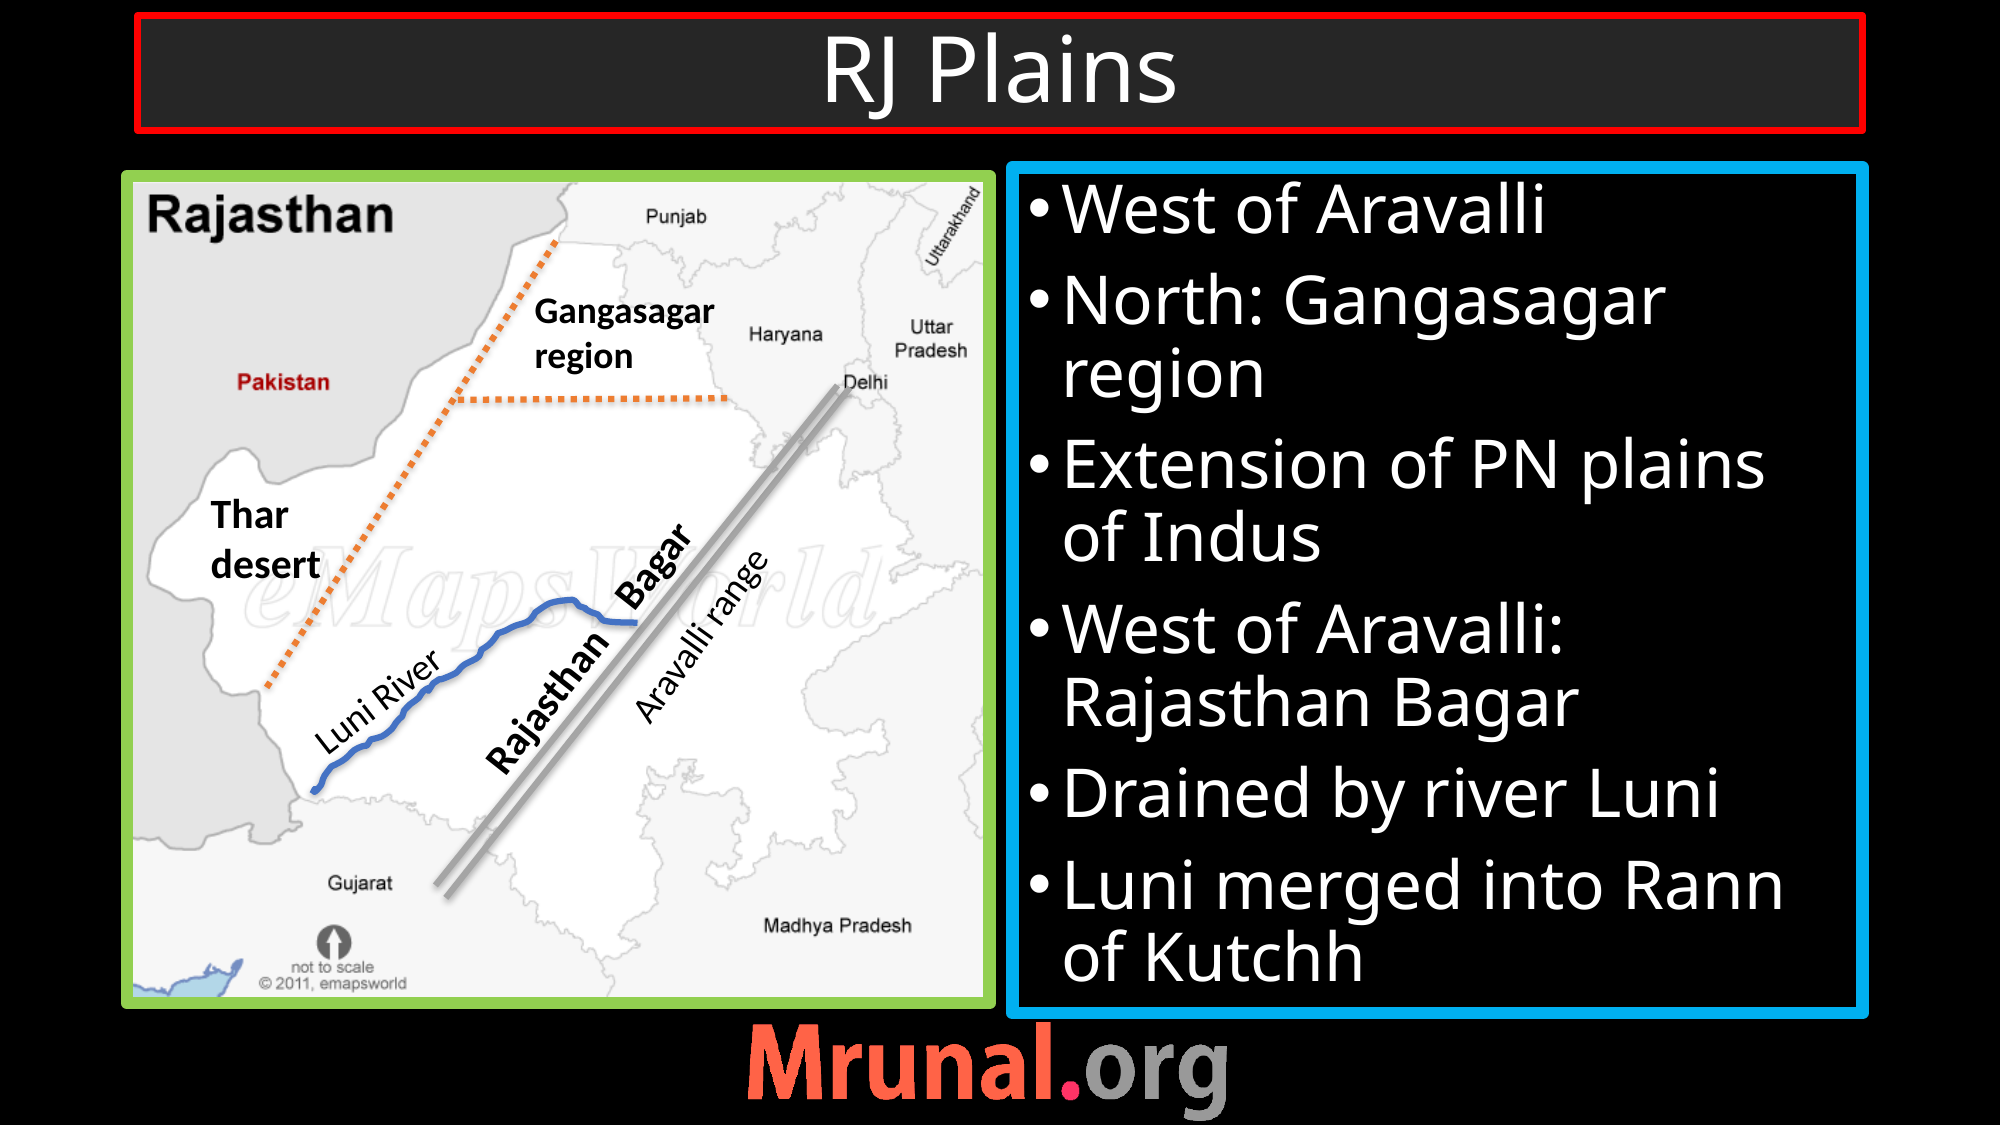

RJ Plains
# West of Aravalli
North: Gangasagar region
Extension of PN plains of Indus
West of Aravalli: Rajasthan Bagar
Drained by river Luni
Luni merged into Rann of Kutchh
Gangasagar region
Thar desert
Rajasthan Bagar
Aravalli range
Luni River